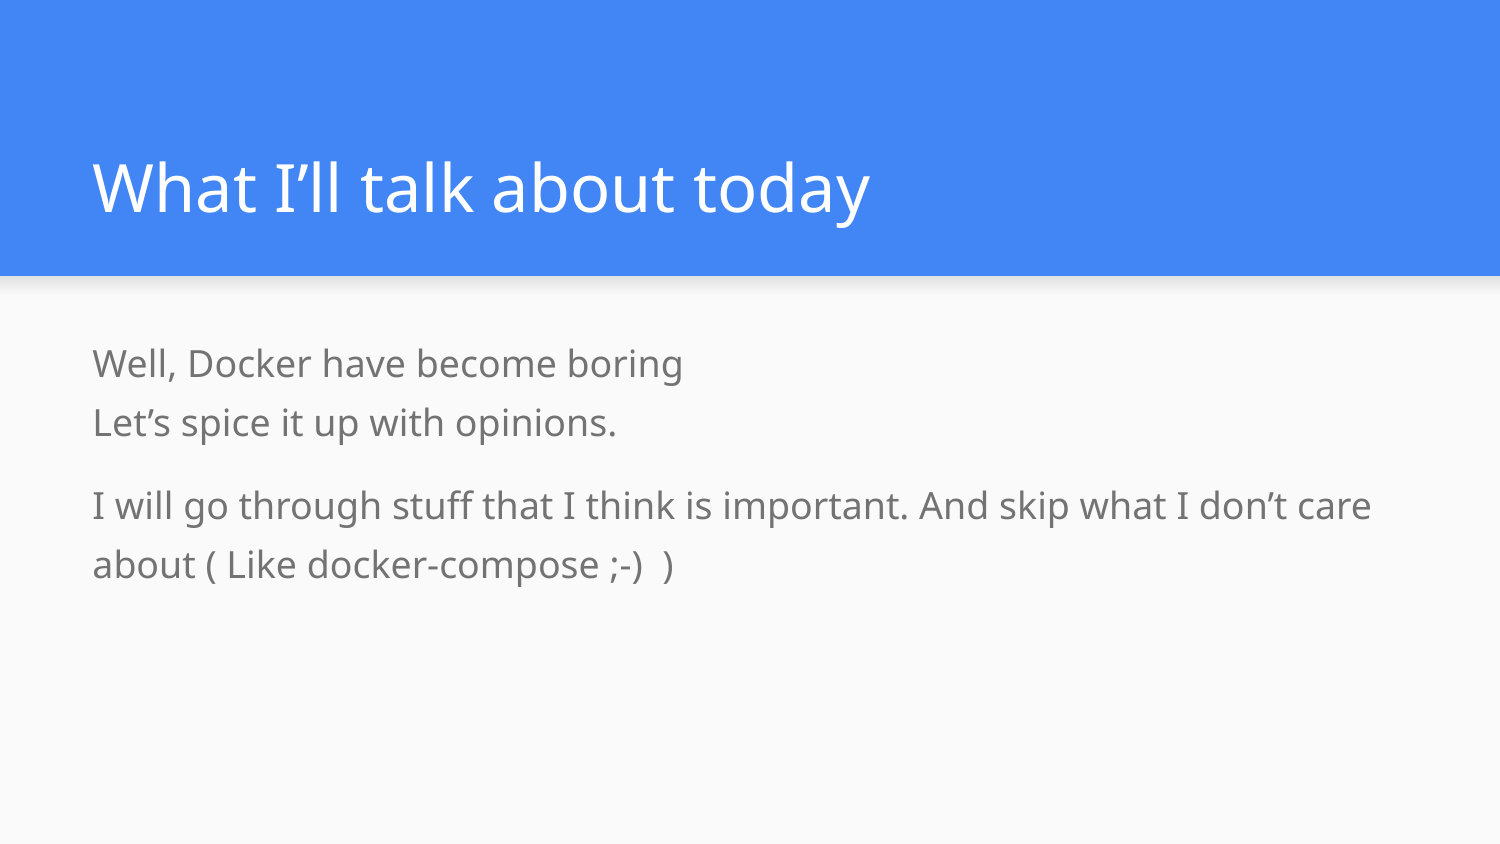

# What I’ll talk about today
Well, Docker have become boring
Let’s spice it up with opinions.
I will go through stuff that I think is important. And skip what I don’t care about ( Like docker-compose ;-) )